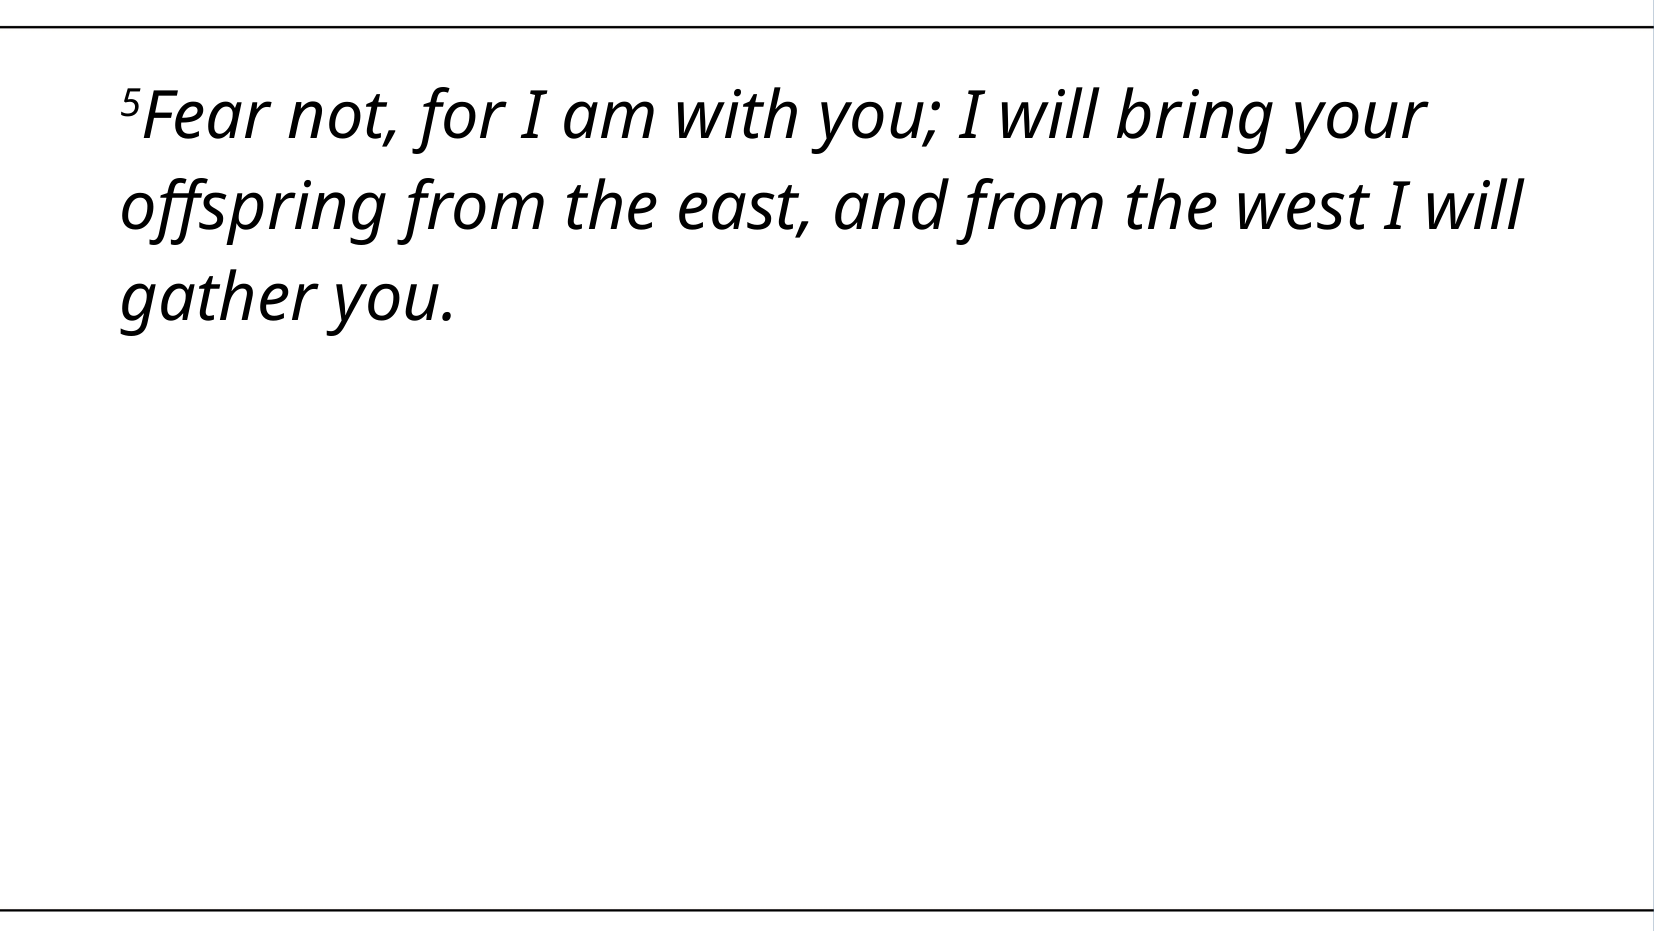

5Fear not, for I am with you; I will bring your offspring from the east, and from the west I will gather you.